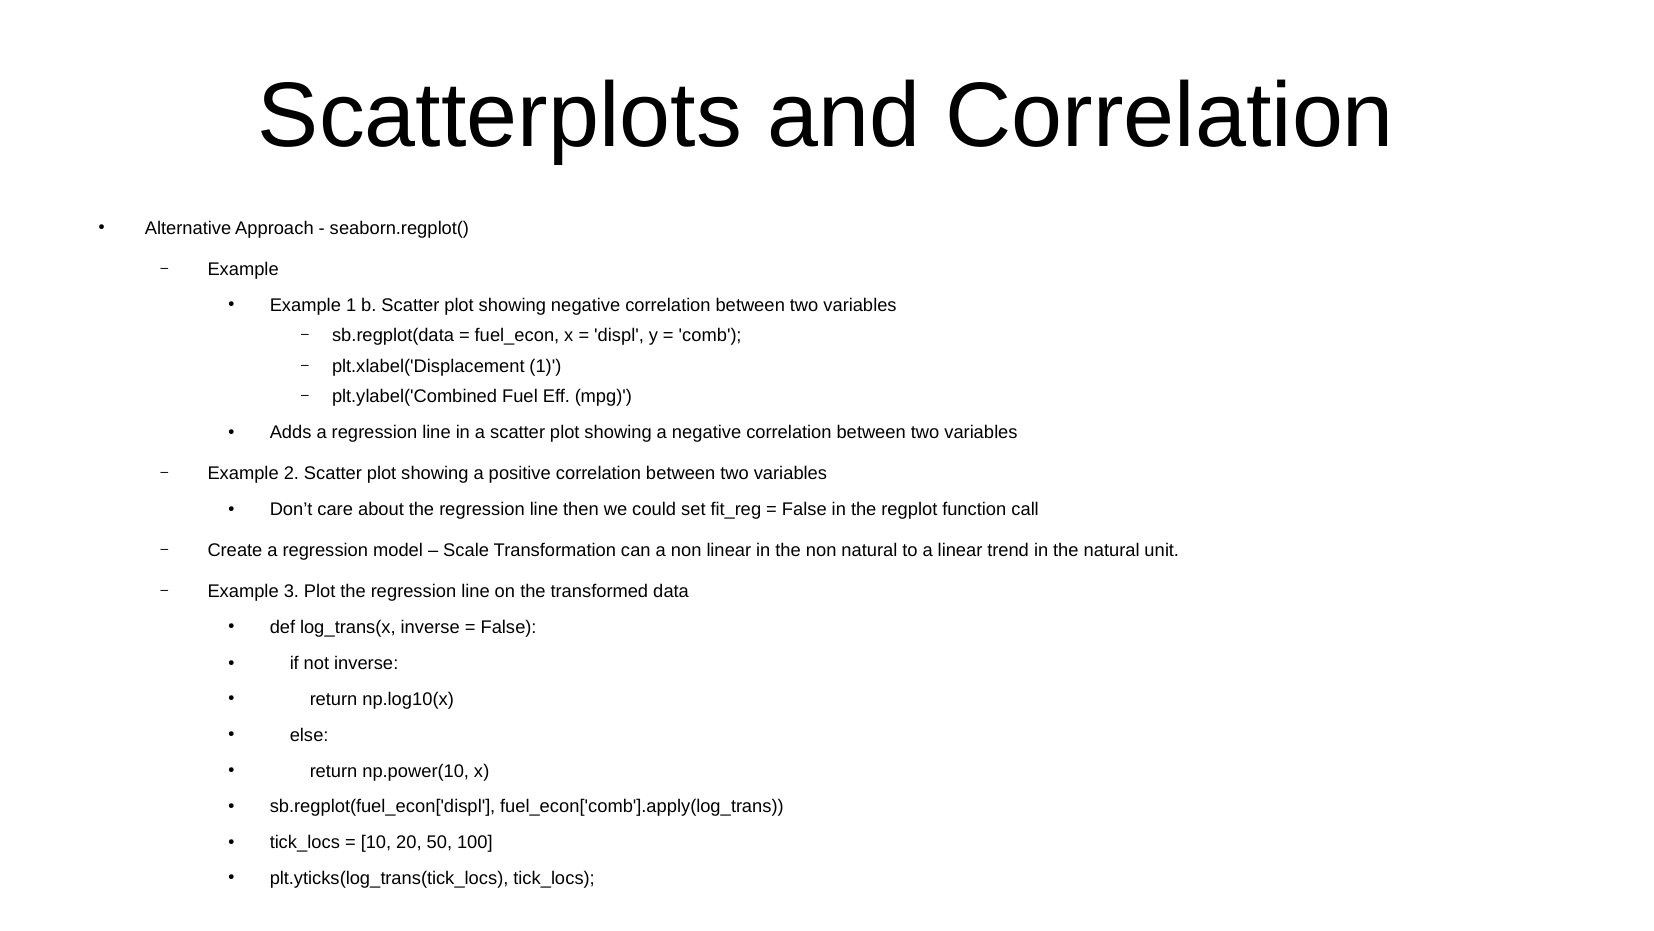

# Scatterplots and Correlation
Alternative Approach - seaborn.regplot()
Example
Example 1 b. Scatter plot showing negative correlation between two variables
sb.regplot(data = fuel_econ, x = 'displ', y = 'comb');
plt.xlabel('Displacement (1)')
plt.ylabel('Combined Fuel Eff. (mpg)')
Adds a regression line in a scatter plot showing a negative correlation between two variables
Example 2. Scatter plot showing a positive correlation between two variables
Don’t care about the regression line then we could set fit_reg = False in the regplot function call
Create a regression model – Scale Transformation can a non linear in the non natural to a linear trend in the natural unit.
Example 3. Plot the regression line on the transformed data
def log_trans(x, inverse = False):
 if not inverse:
 return np.log10(x)
 else:
 return np.power(10, x)
sb.regplot(fuel_econ['displ'], fuel_econ['comb'].apply(log_trans))
tick_locs = [10, 20, 50, 100]
plt.yticks(log_trans(tick_locs), tick_locs);